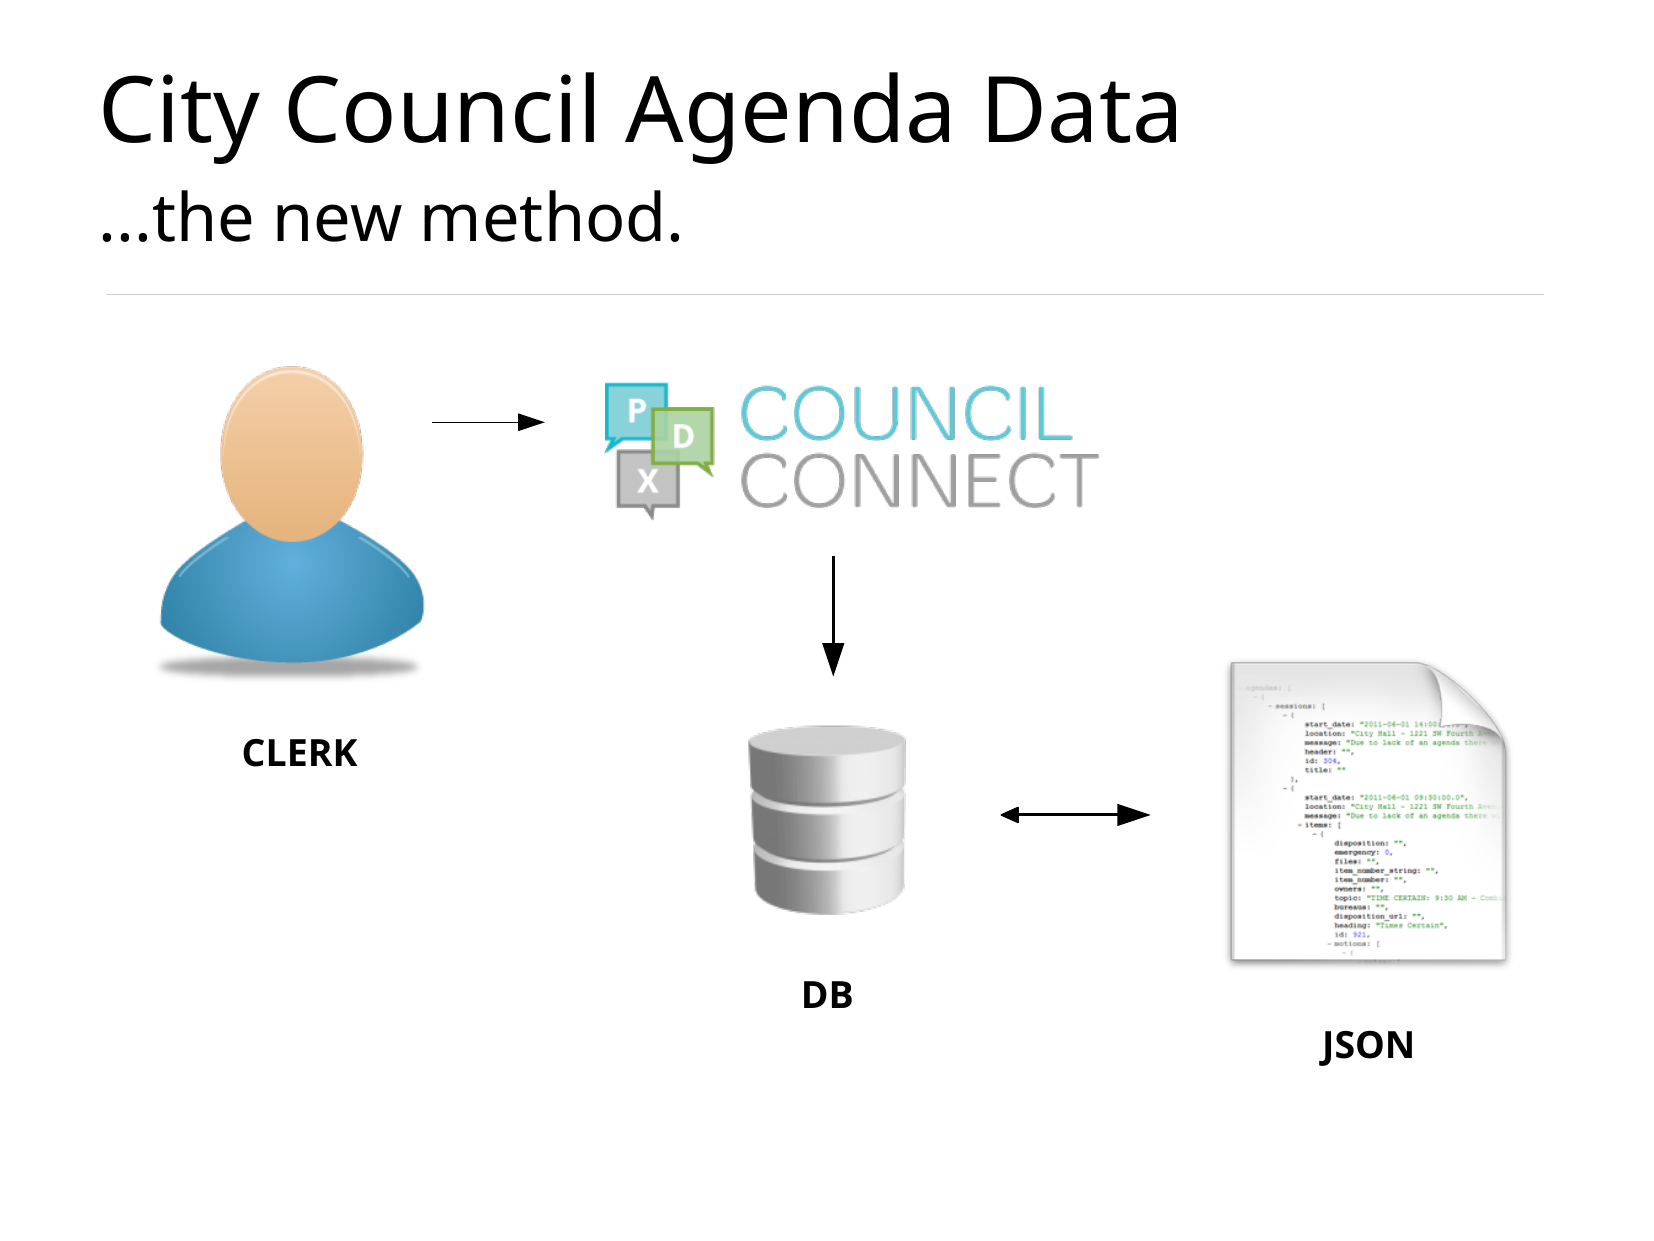

# City Council Agenda Data ...the new method.
CLERK
DB
JSON